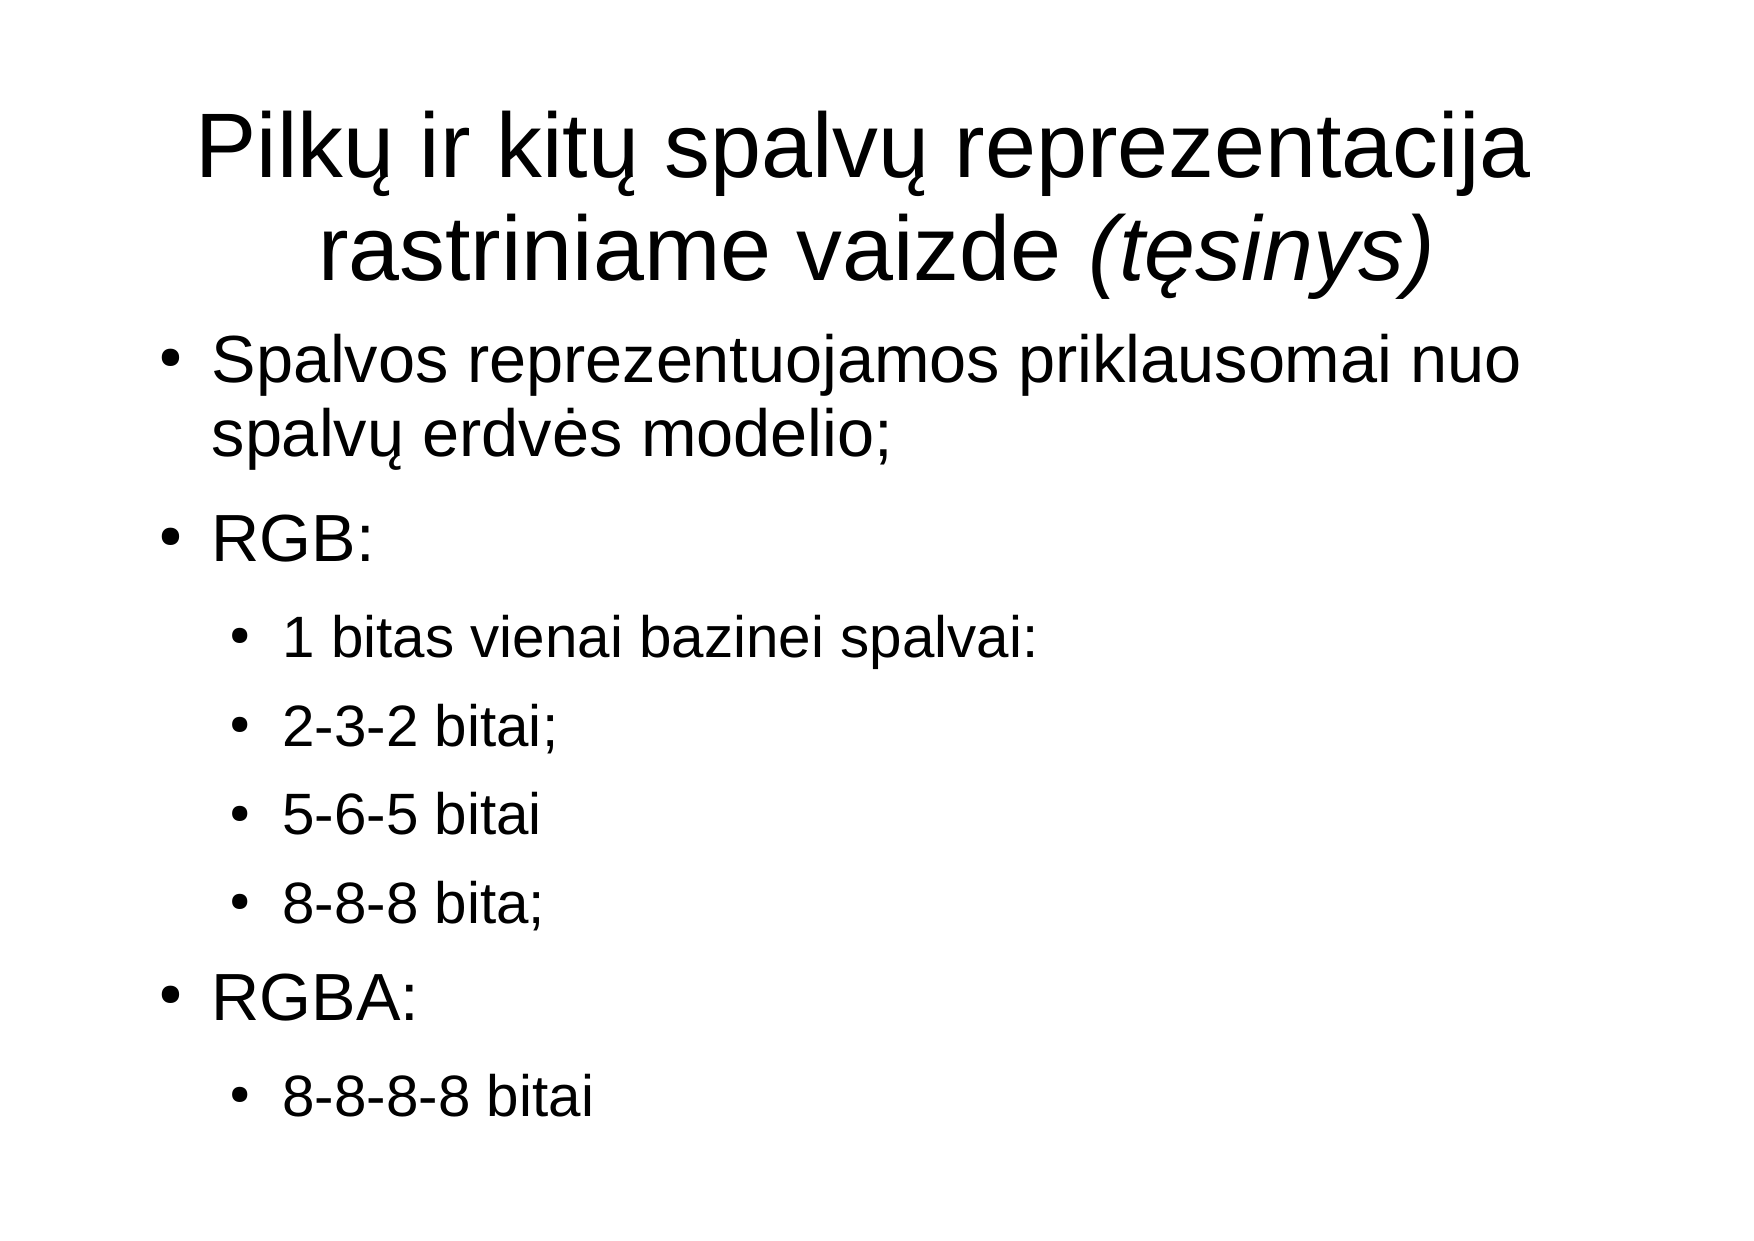

# Pilkų ir kitų spalvų reprezentacija rastriniame vaizde (tęsinys)
Spalvos reprezentuojamos priklausomai nuo spalvų erdvės modelio;
RGB:
1 bitas vienai bazinei spalvai:
2-3-2 bitai;
5-6-5 bitai
8-8-8 bita;
RGBA:
8-8-8-8 bitai